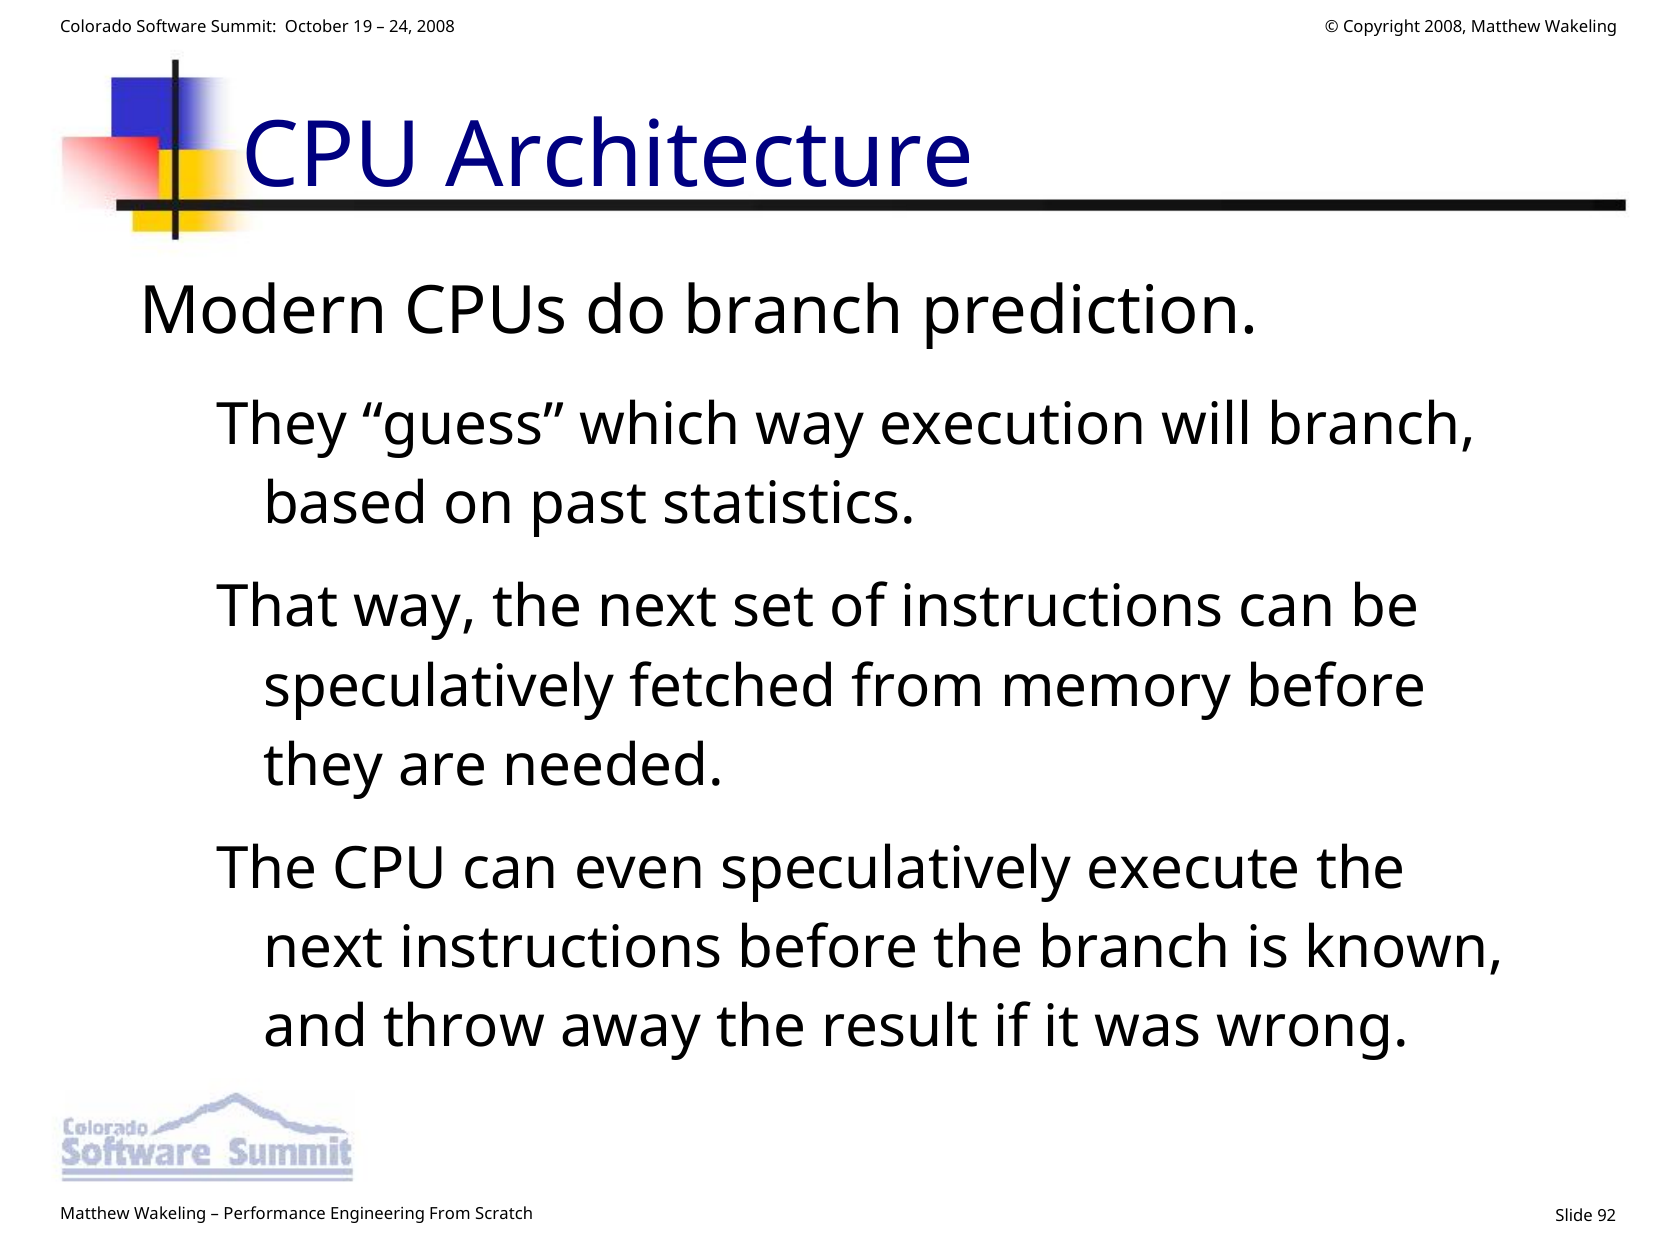

# CPU Architecture
Modern CPUs do branch prediction.
They “guess” which way execution will branch, based on past statistics.
That way, the next set of instructions can be speculatively fetched from memory before they are needed.
The CPU can even speculatively execute the next instructions before the branch is known, and throw away the result if it was wrong.